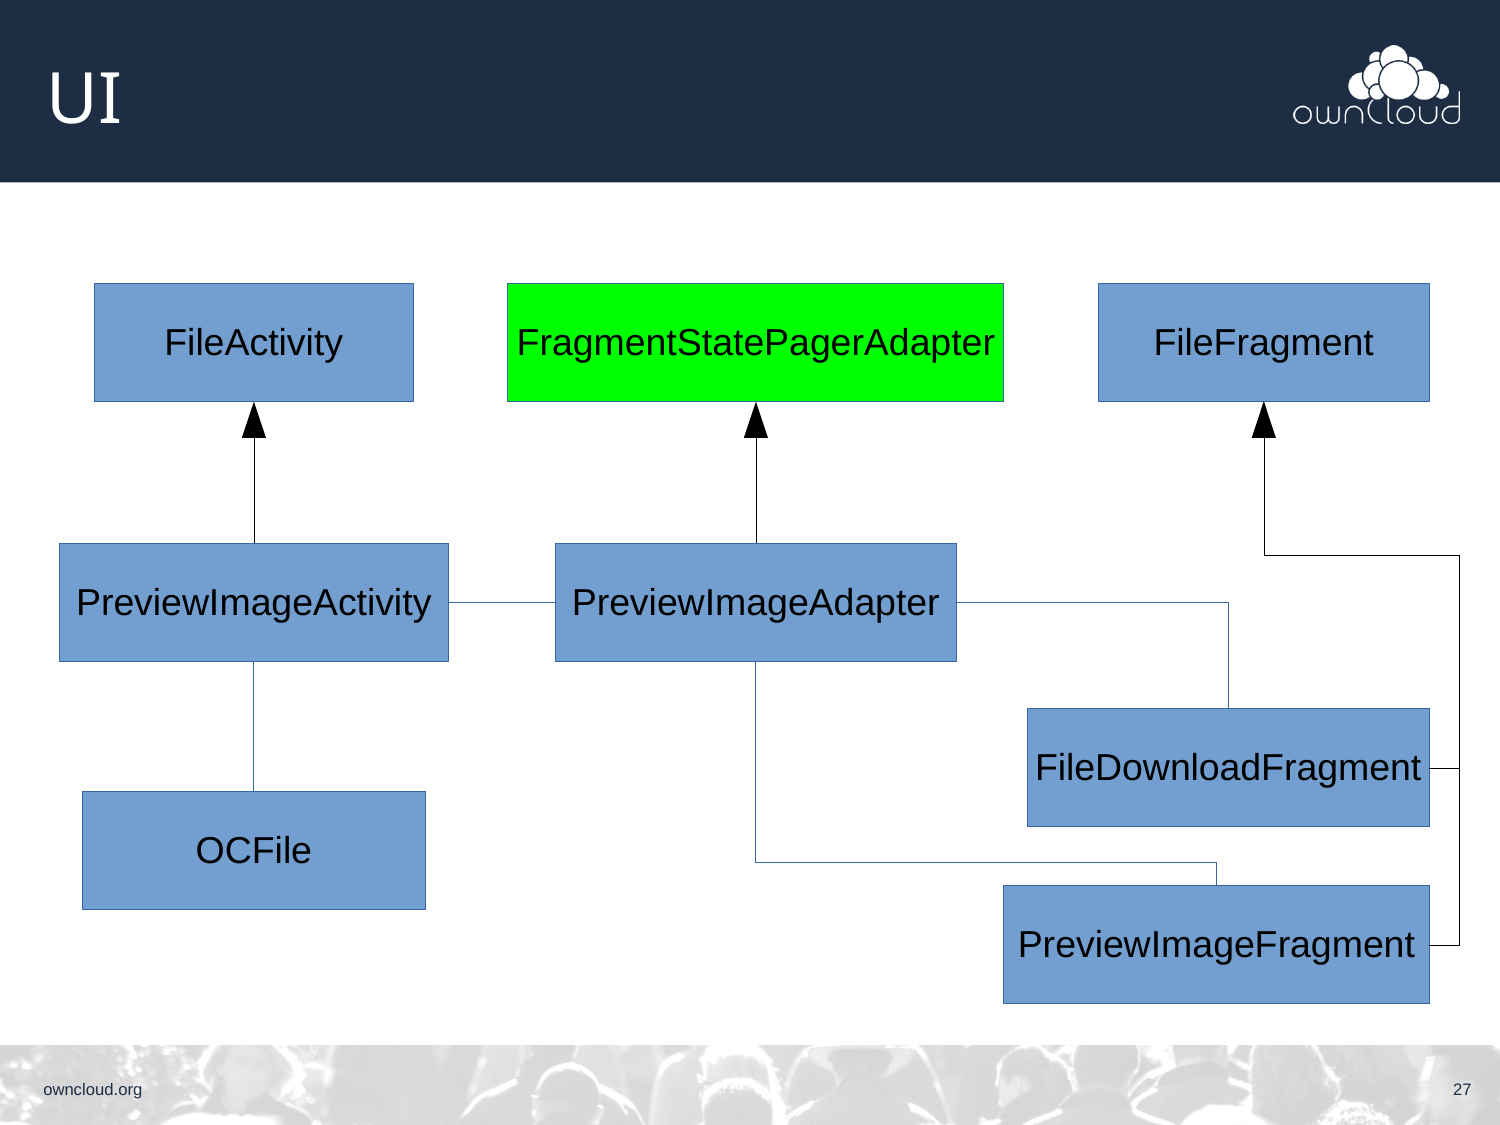

# UI
FileActivity
FragmentStatePagerAdapter
FileFragment
PreviewImageActivity
PreviewImageAdapter
FileDownloadFragment
OCFile
PreviewImageFragment